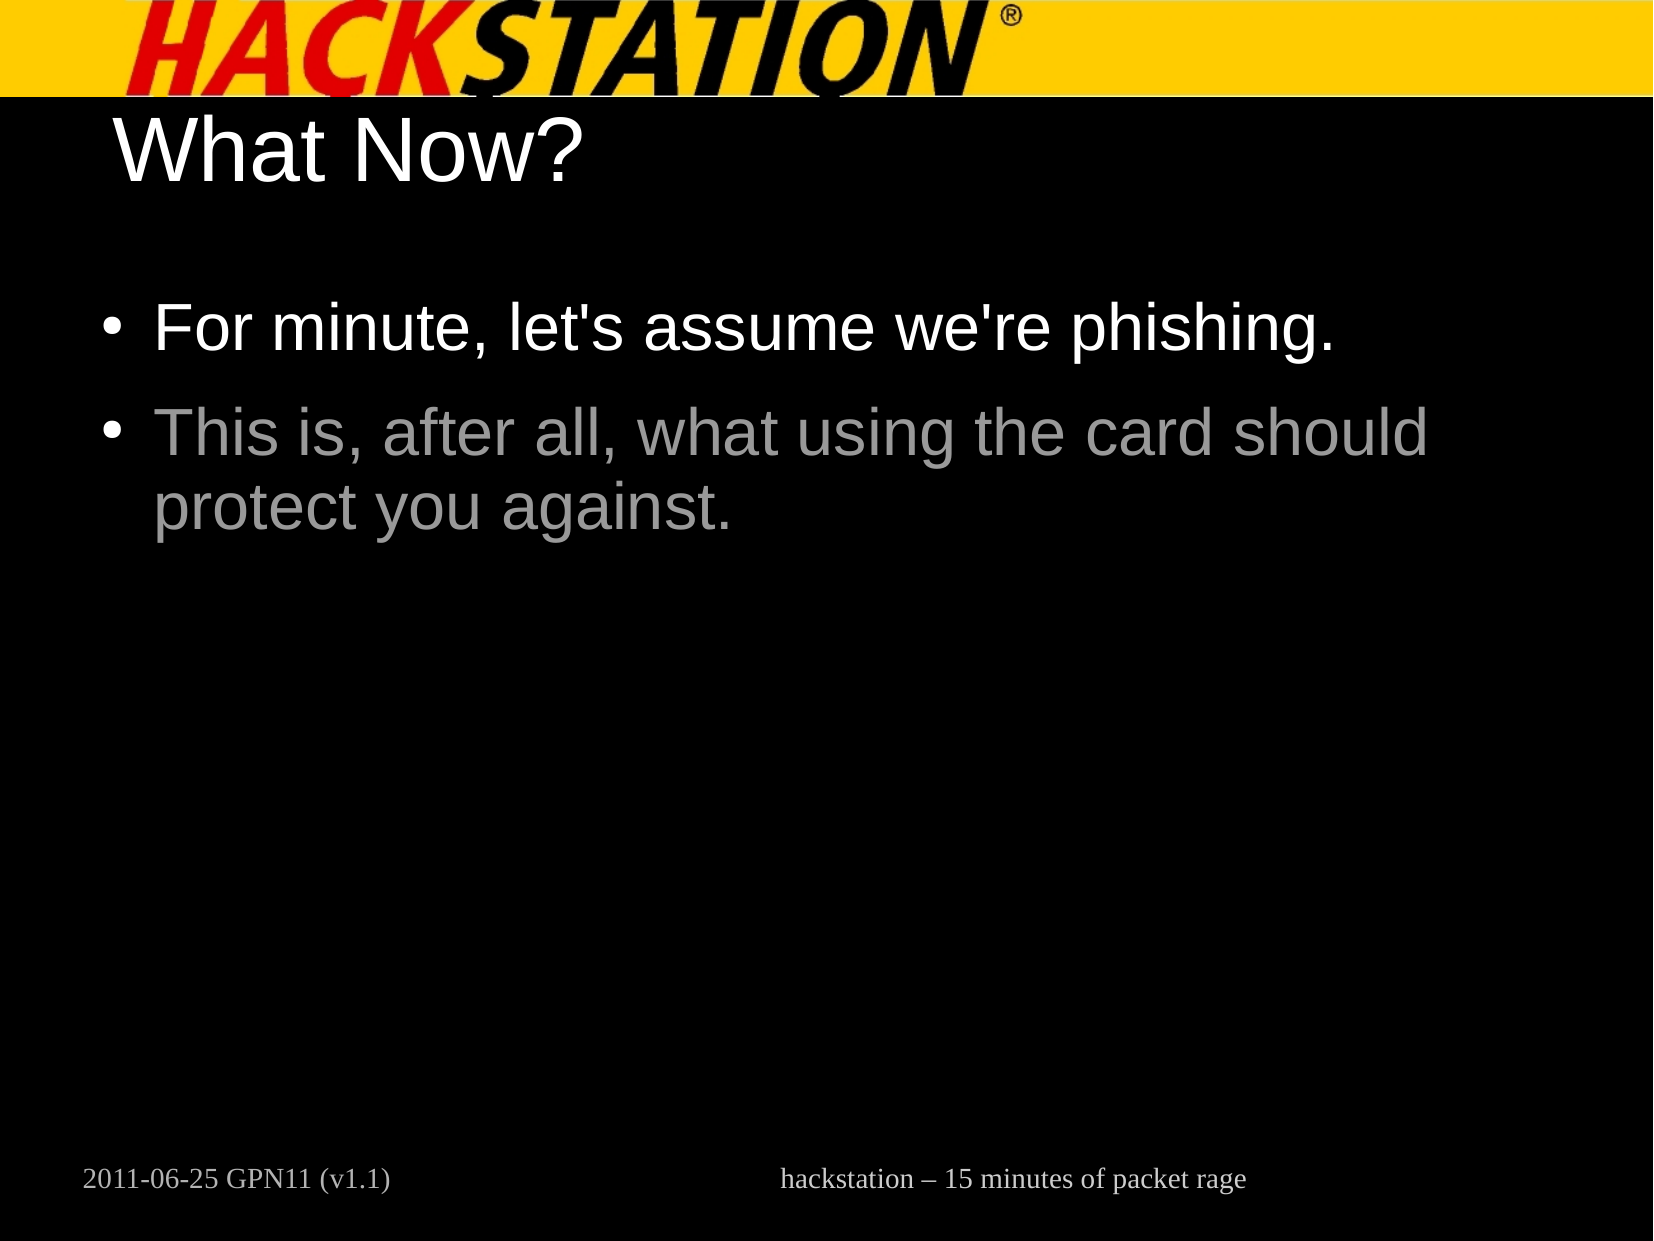

# What Now?
For minute, let's assume we're phishing.
This is, after all, what using the card should protect you against.